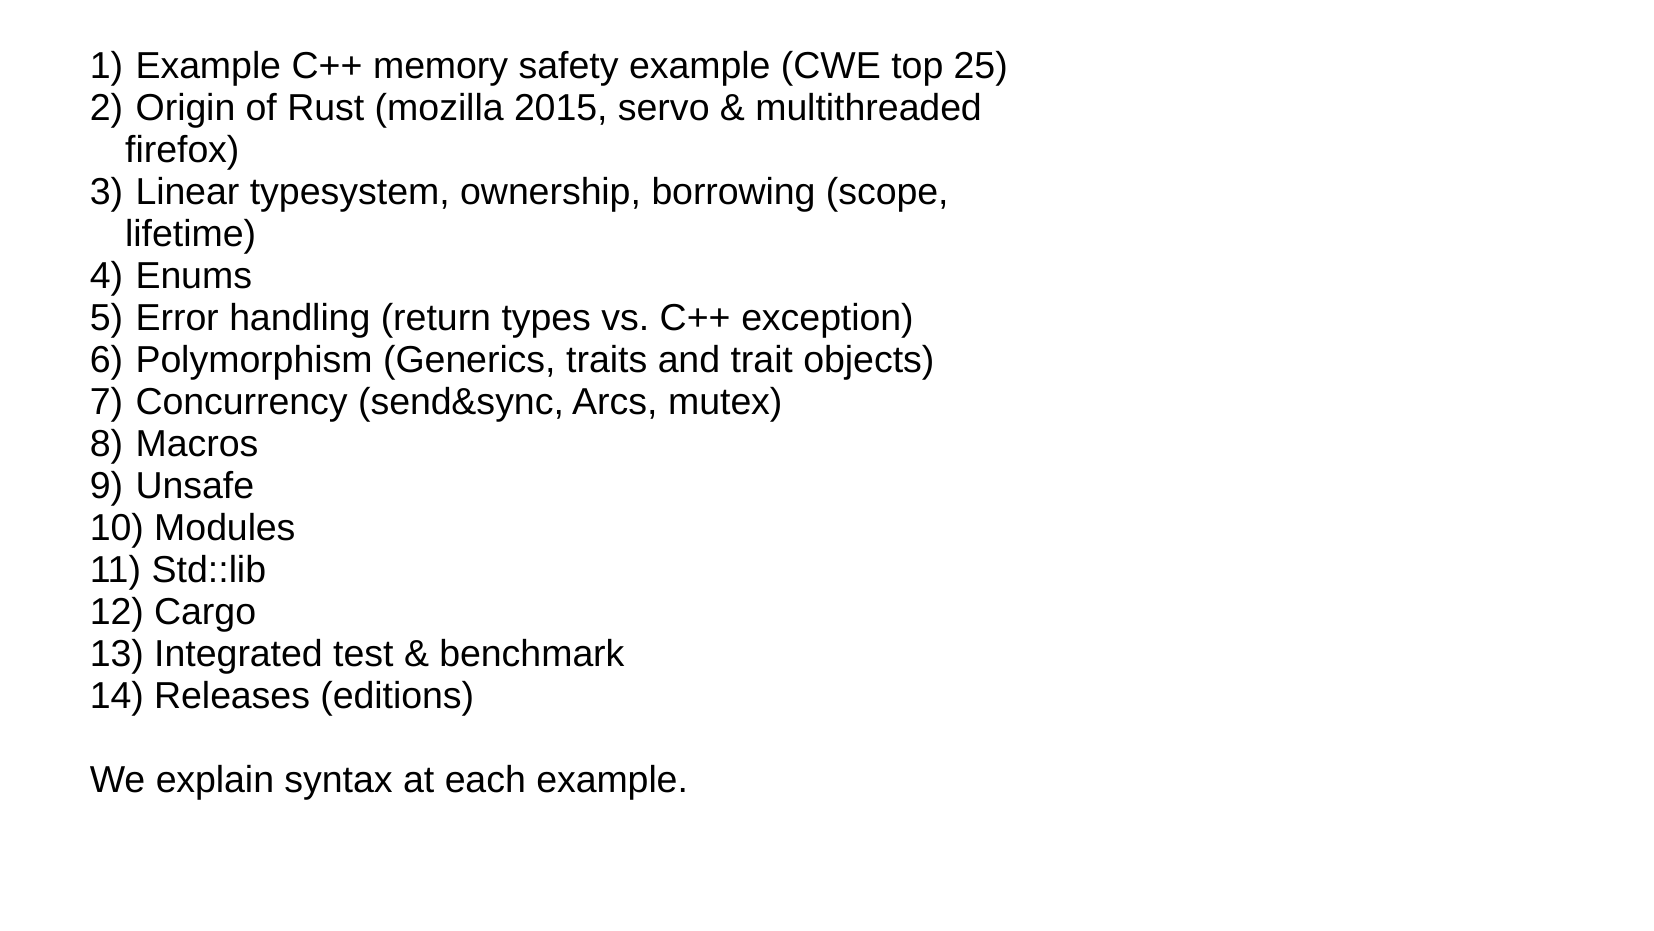

Example C++ memory safety example (CWE top 25)
 Origin of Rust (mozilla 2015, servo & multithreaded firefox)
 Linear typesystem, ownership, borrowing (scope, lifetime)
 Enums
 Error handling (return types vs. C++ exception)
 Polymorphism (Generics, traits and trait objects)
 Concurrency (send&sync, Arcs, mutex)
 Macros
 Unsafe
 Modules
 Std::lib
 Cargo
 Integrated test & benchmark
 Releases (editions)
We explain syntax at each example.